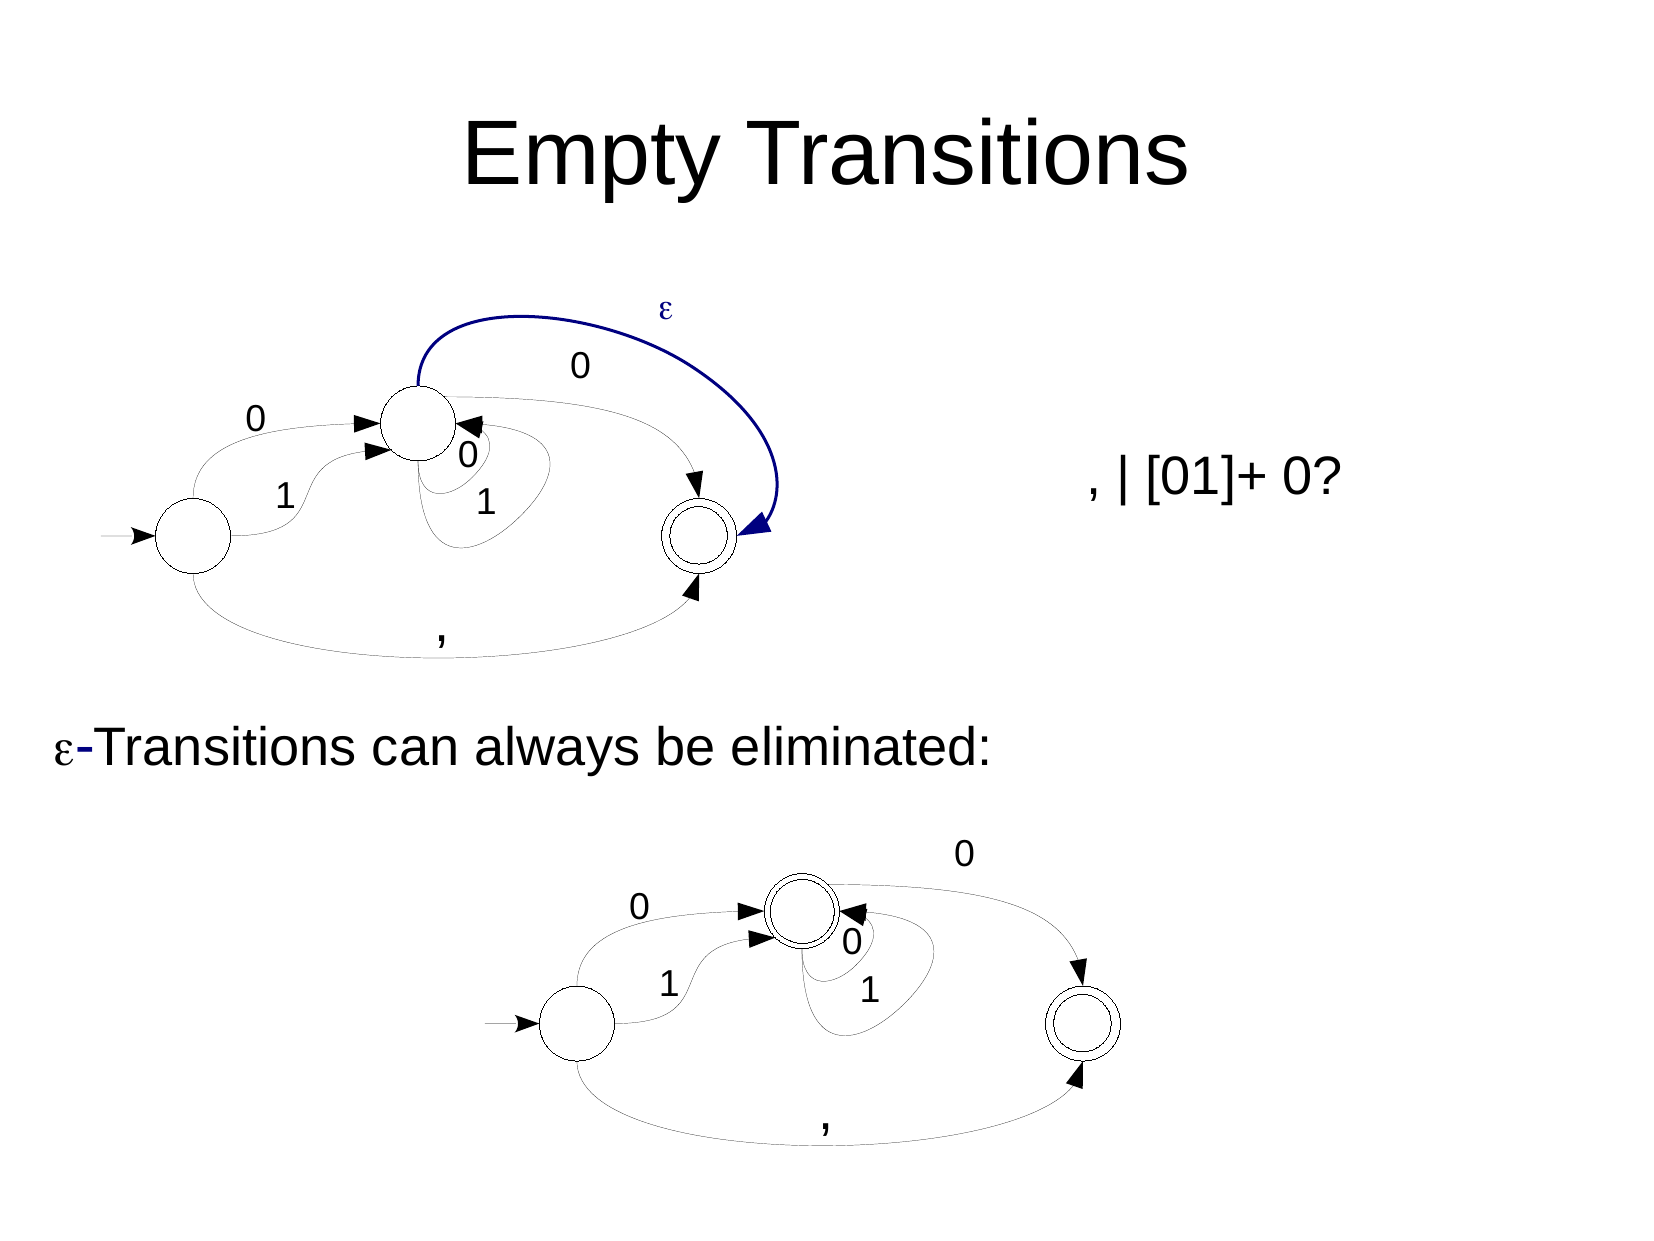

# Empty Transitions

0
0
0
1
1
,
, | [01]+ 0?
-Transitions can always be eliminated:
0
0
0
1
1
,